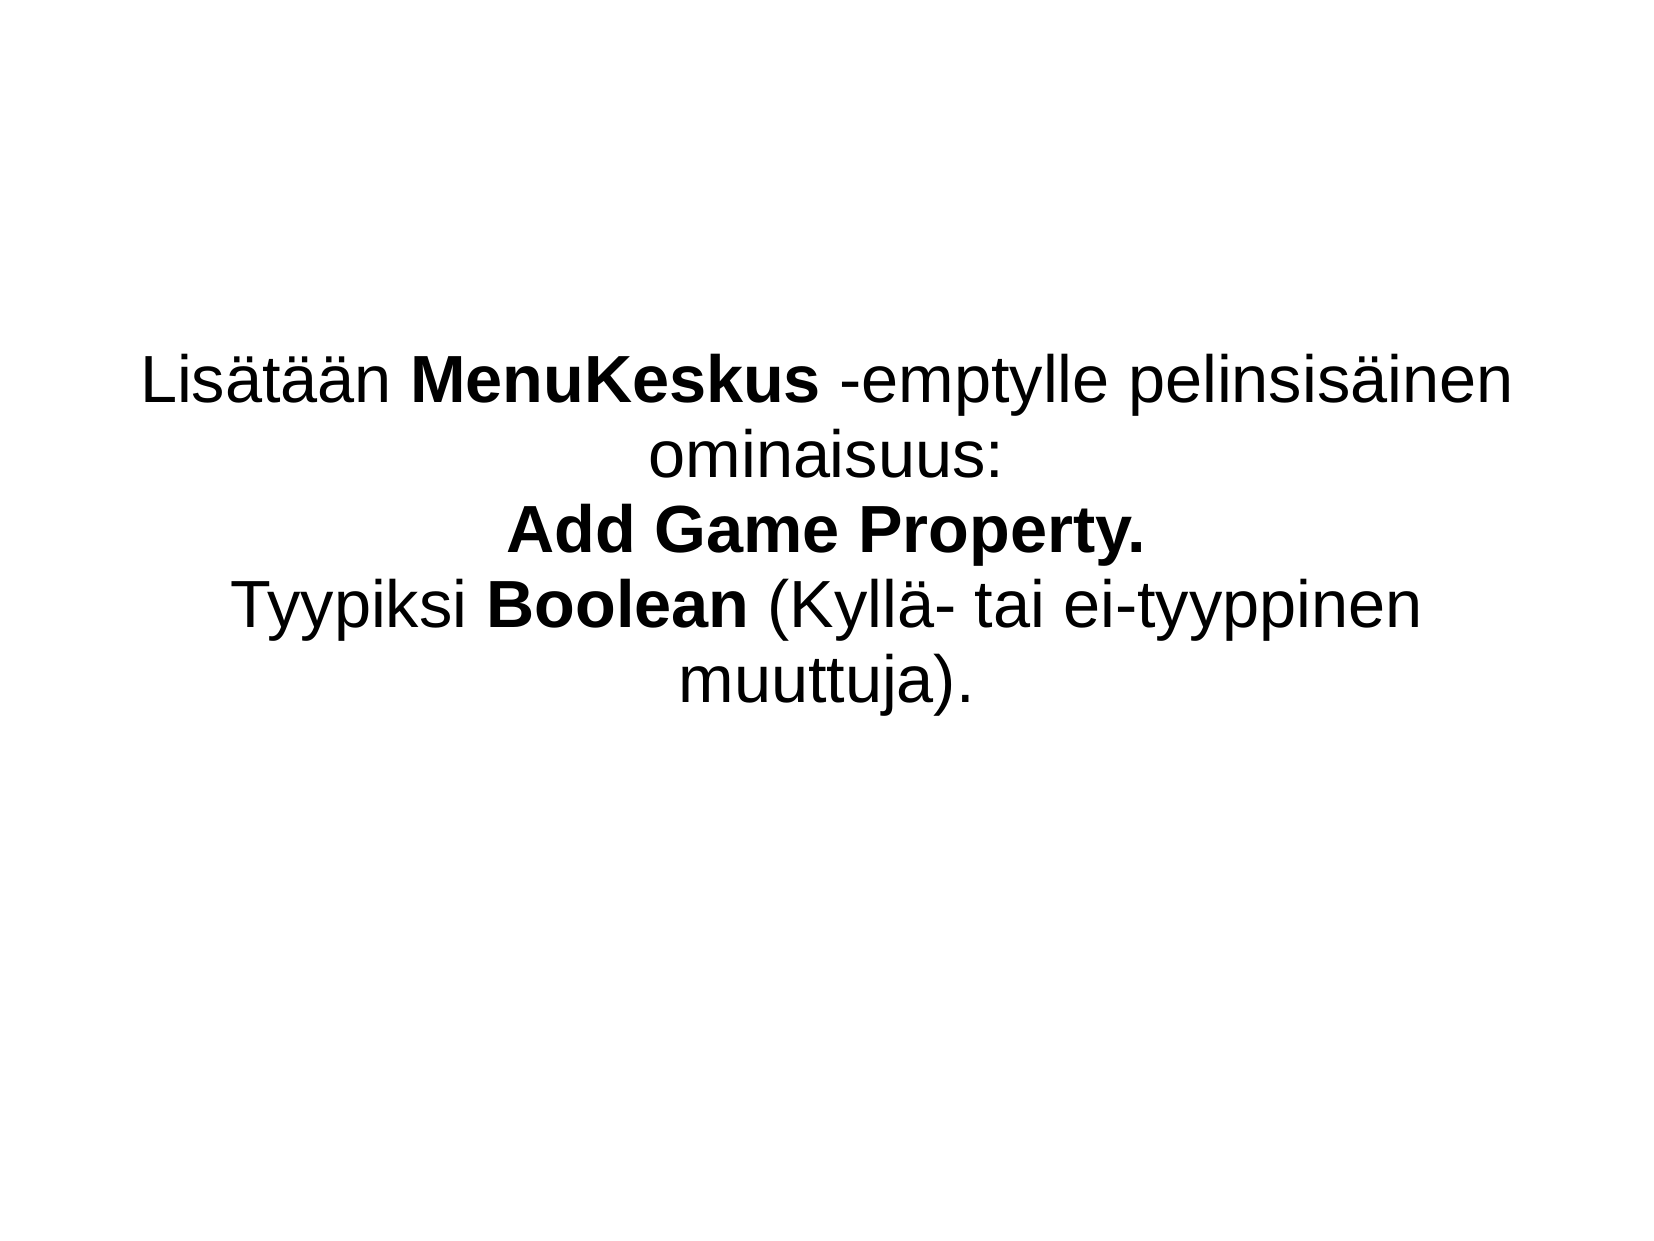

# Lisätään MenuKeskus -emptylle pelinsisäinen ominaisuus:
Add Game Property.
Tyypiksi Boolean (Kyllä- tai ei-tyyppinen muuttuja).